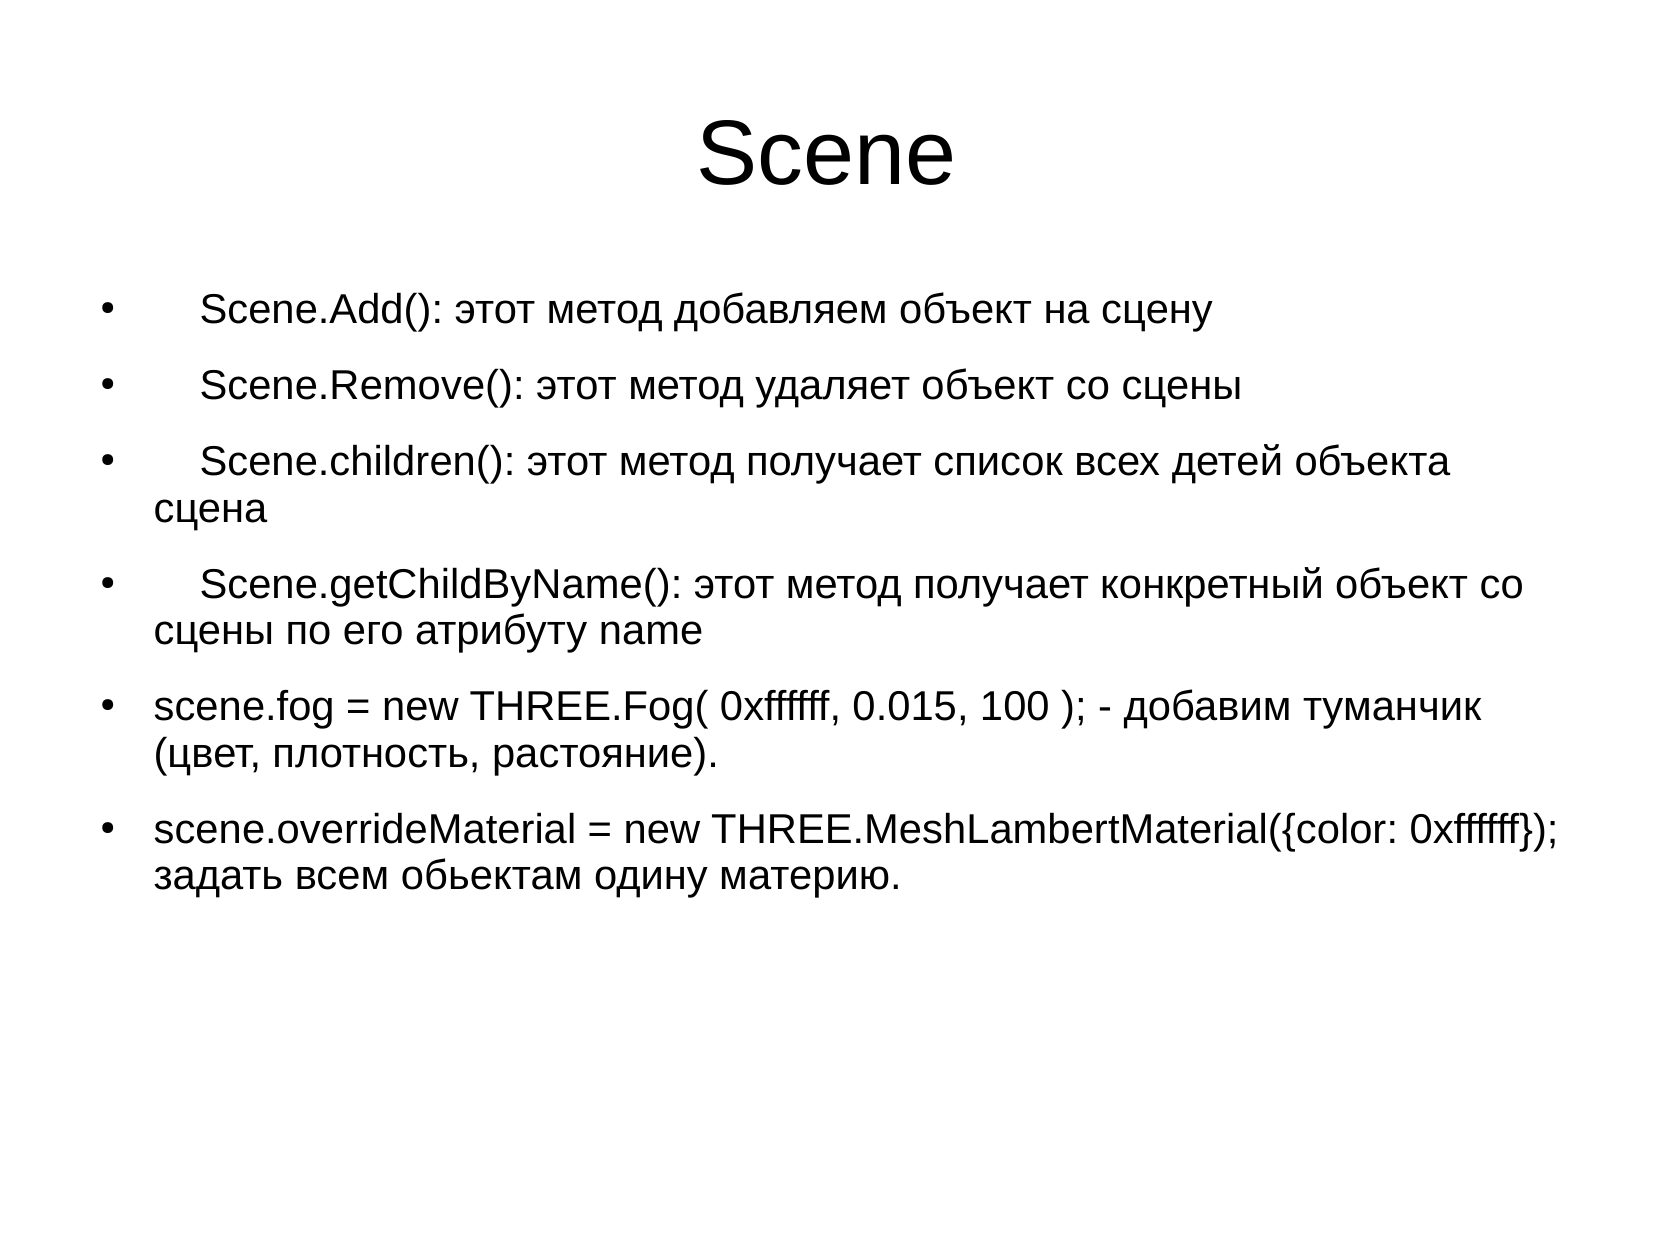

# Scene
 Scene.Add(): этот метод добавляем объект на сцену
 Scene.Remove(): этот метод удаляет объект со сцены
 Scene.children(): этот метод получает список всех детей объекта сцена
 Scene.getChildByName(): этот метод получает конкретный объект со сцены по его атрибуту name
scene.fog = new THREE.Fog( 0xffffff, 0.015, 100 ); - добавим туманчик (цвет, плотность, растояние).
scene.overrideMaterial = new THREE.MeshLambertMaterial({color: 0xffffff}); задать всем обьектам одину материю.